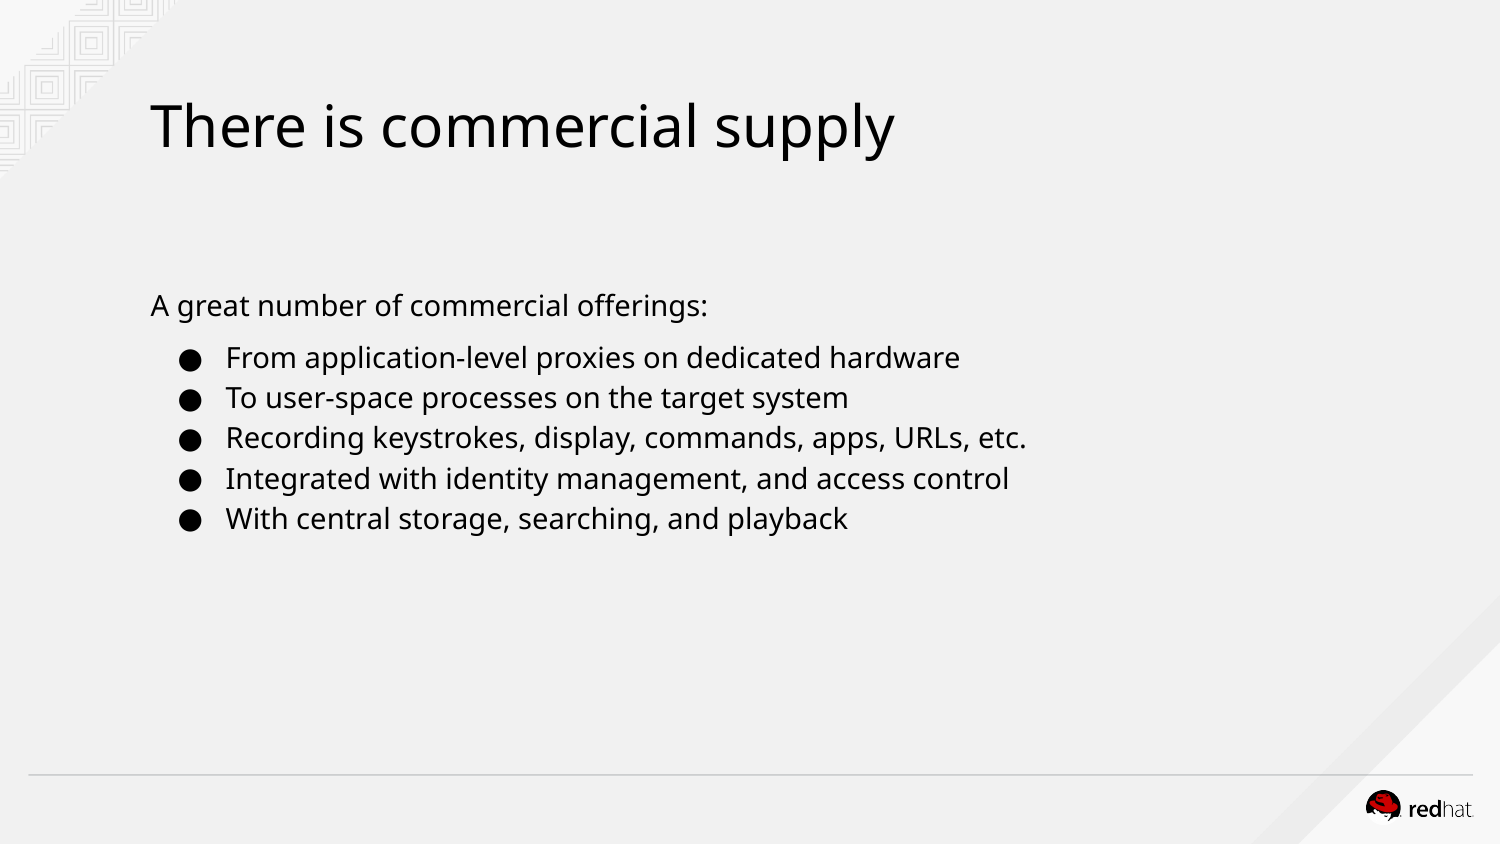

# There is commercial supply
A great number of commercial offerings:
From application-level proxies on dedicated hardware
To user-space processes on the target system
Recording keystrokes, display, commands, apps, URLs, etc.
Integrated with identity management, and access control
With central storage, searching, and playback